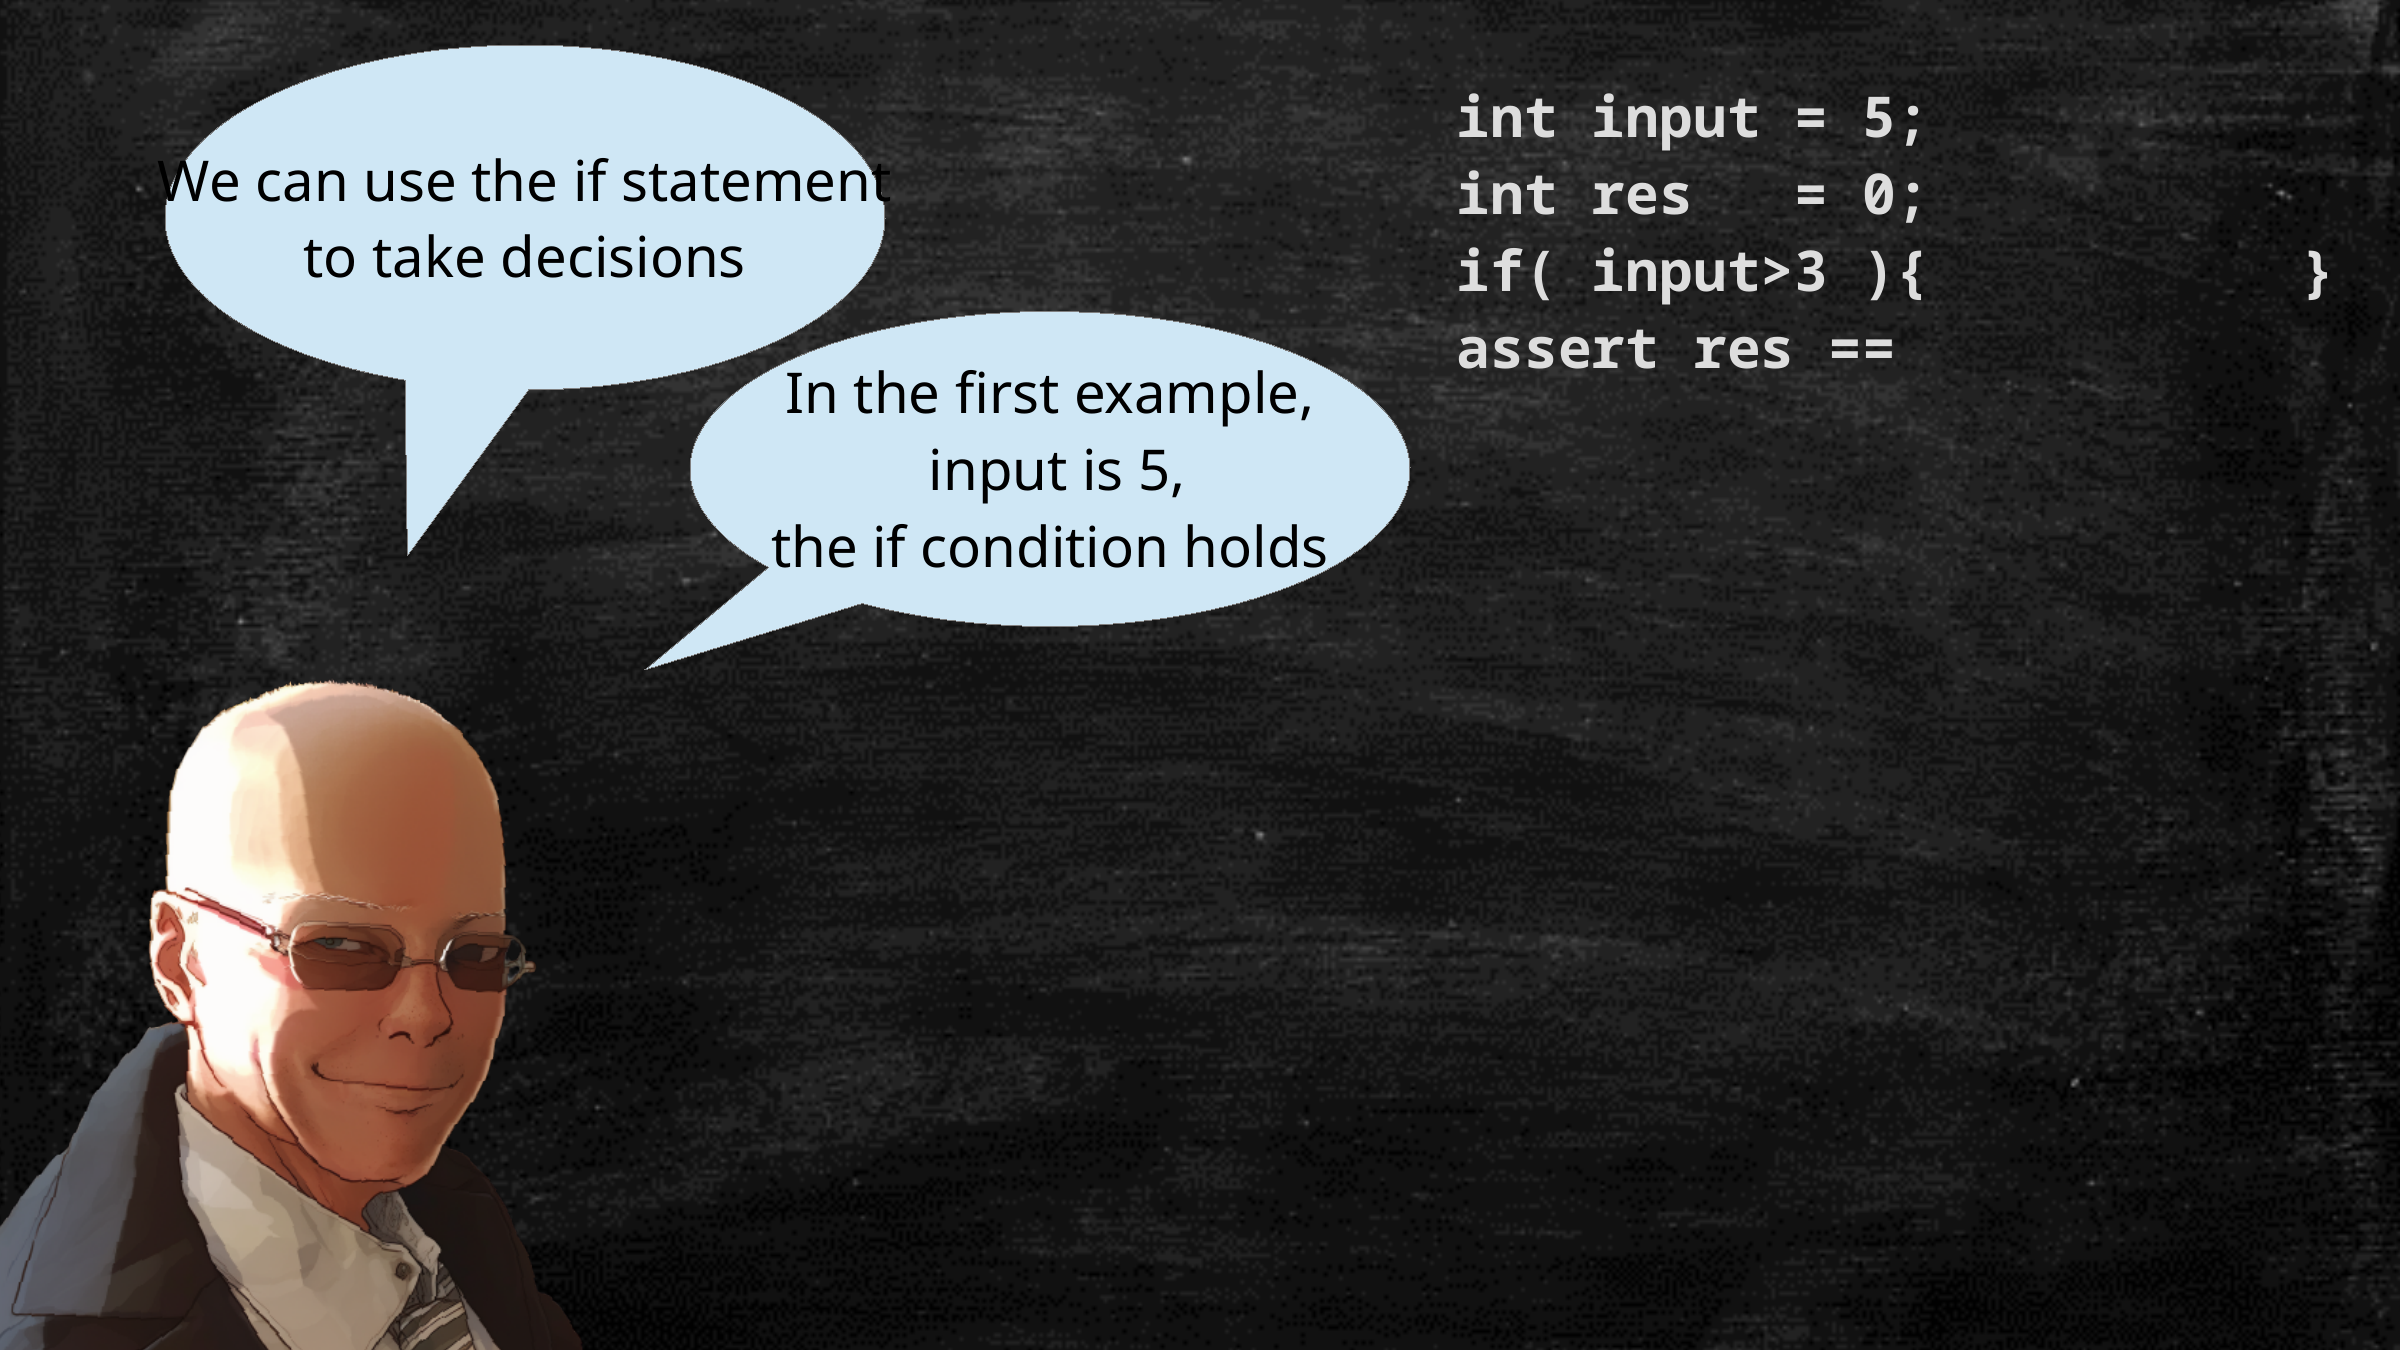

We can use the if statement
to take decisions
int input = 5;
int res = 0;
if( input>3 ){ }
assert res ==
In the first example,
 input is 5,
the if condition holds